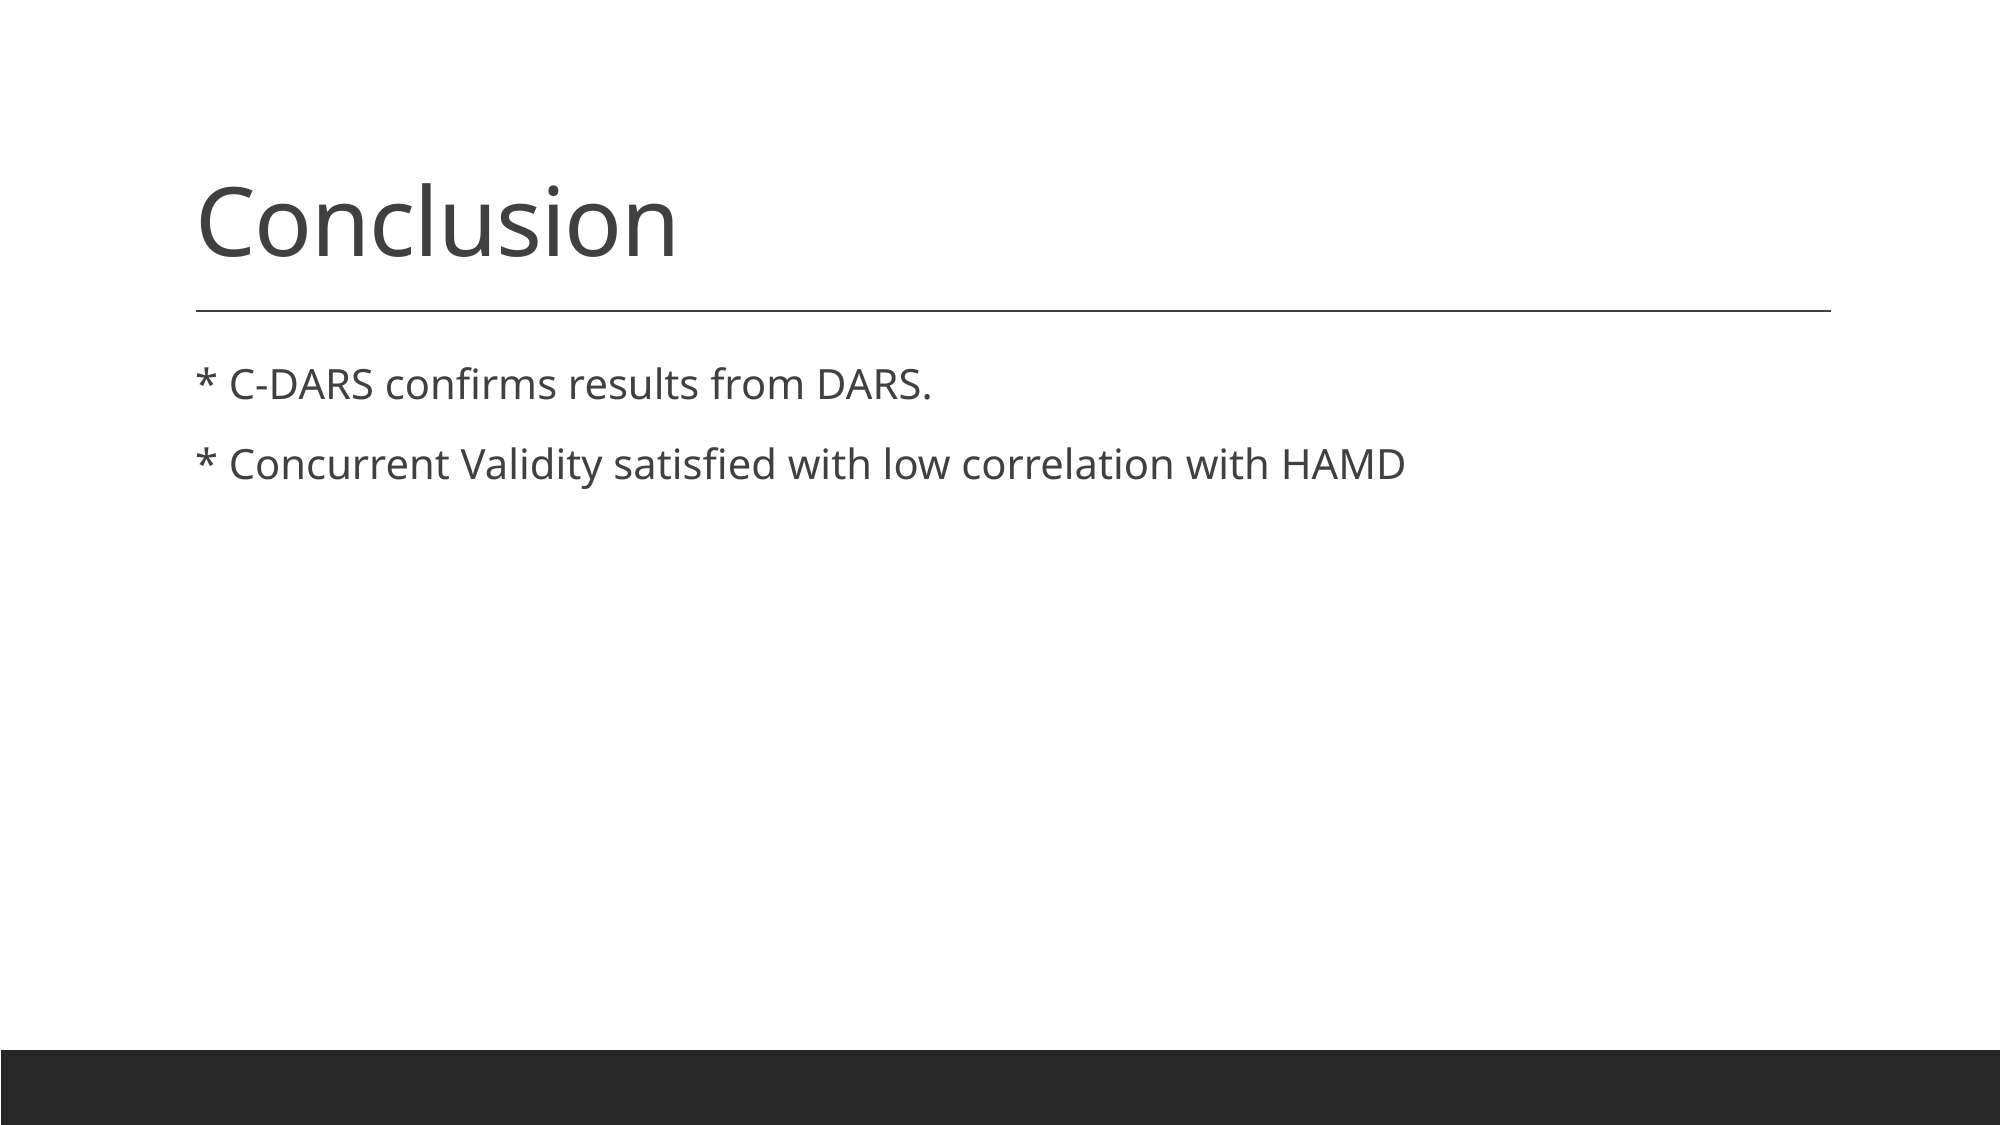

# Conclusion
* C-DARS confirms results from DARS.
* Concurrent Validity satisfied with low correlation with HAMD